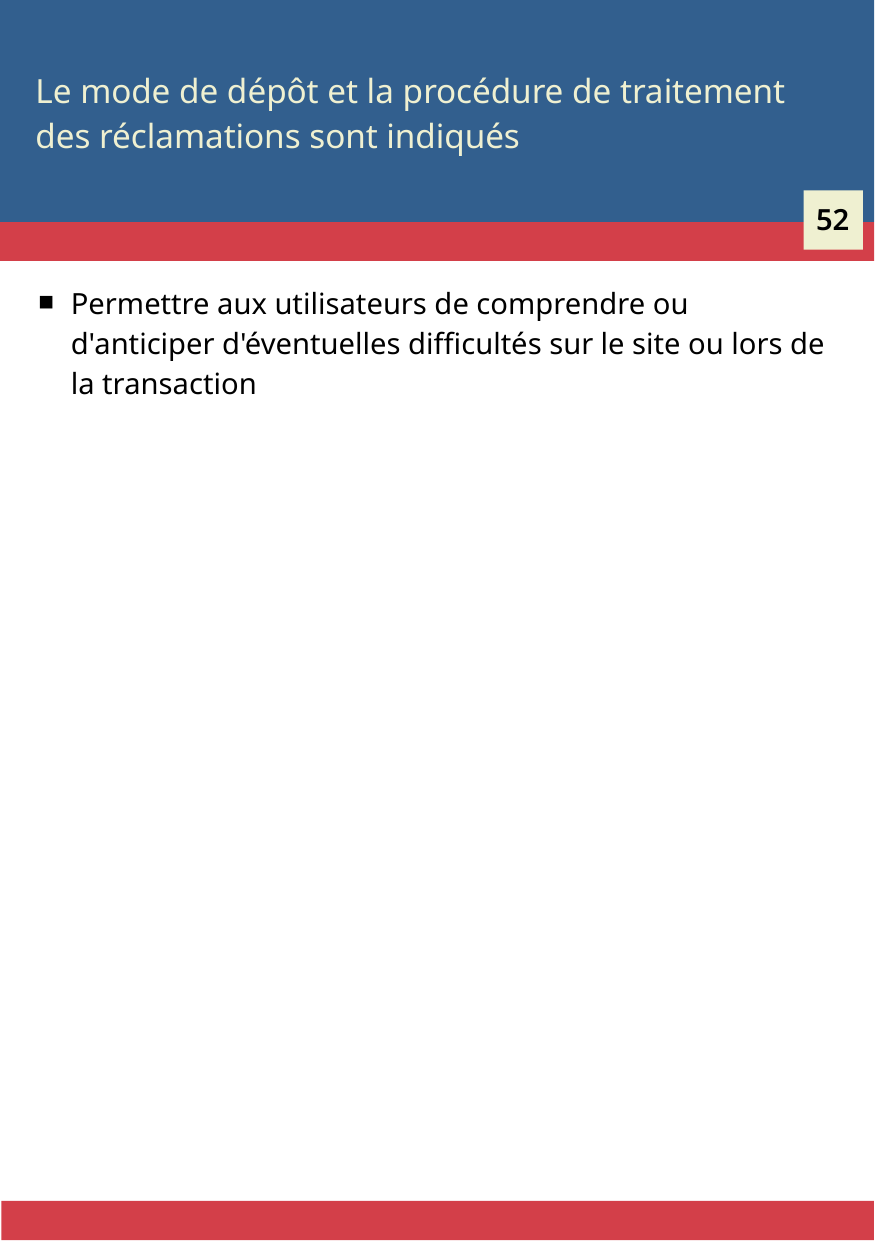

# Le mode de dépôt et la procédure de traitement des réclamations sont indiqués
52
Permettre aux utilisateurs de comprendre ou d'anticiper d'éventuelles difficultés sur le site ou lors de la transaction